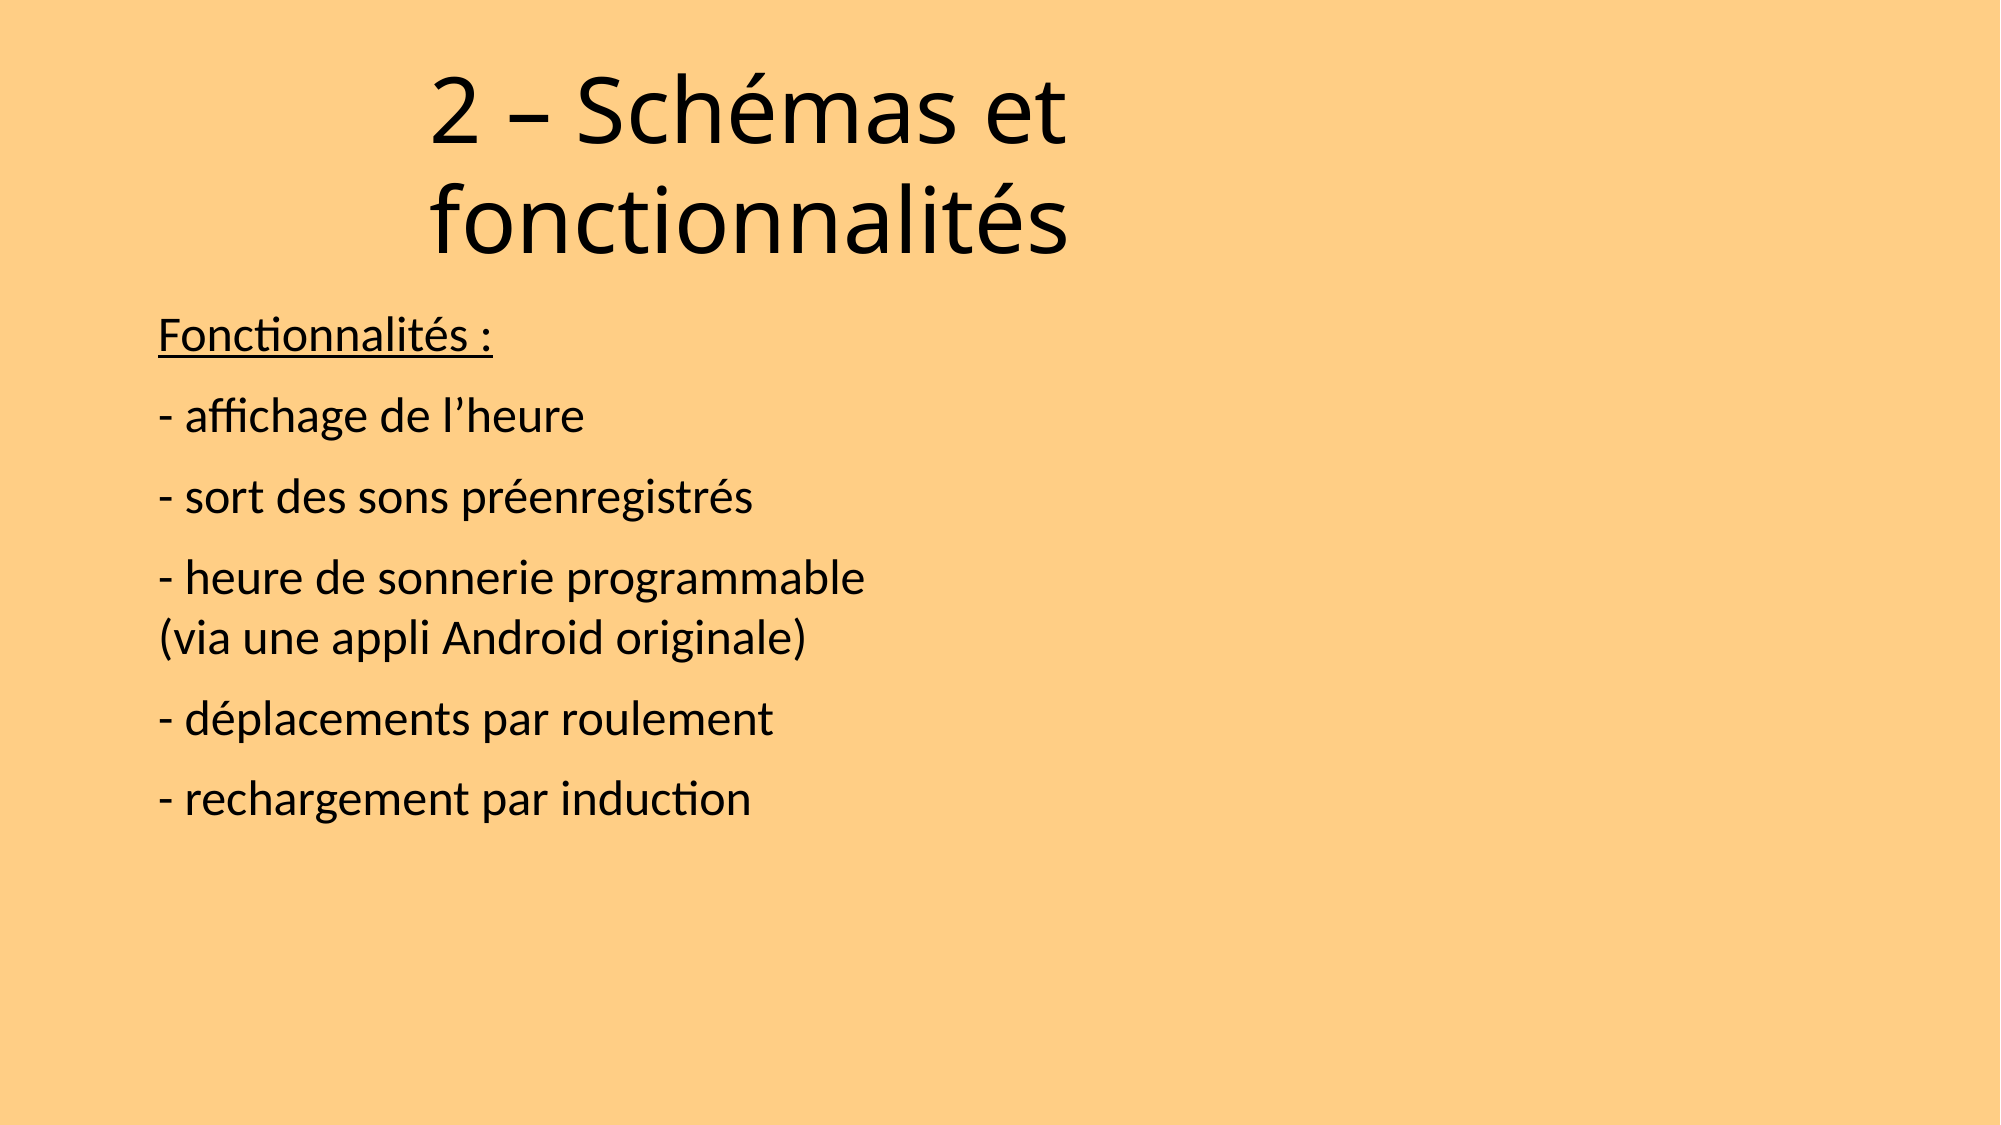

# 2 – Schémas et fonctionnalités
Fonctionnalités :
- affichage de l’heure
- sort des sons préenregistrés
- heure de sonnerie programmable (via une appli Android originale)
- déplacements par roulement
- rechargement par induction